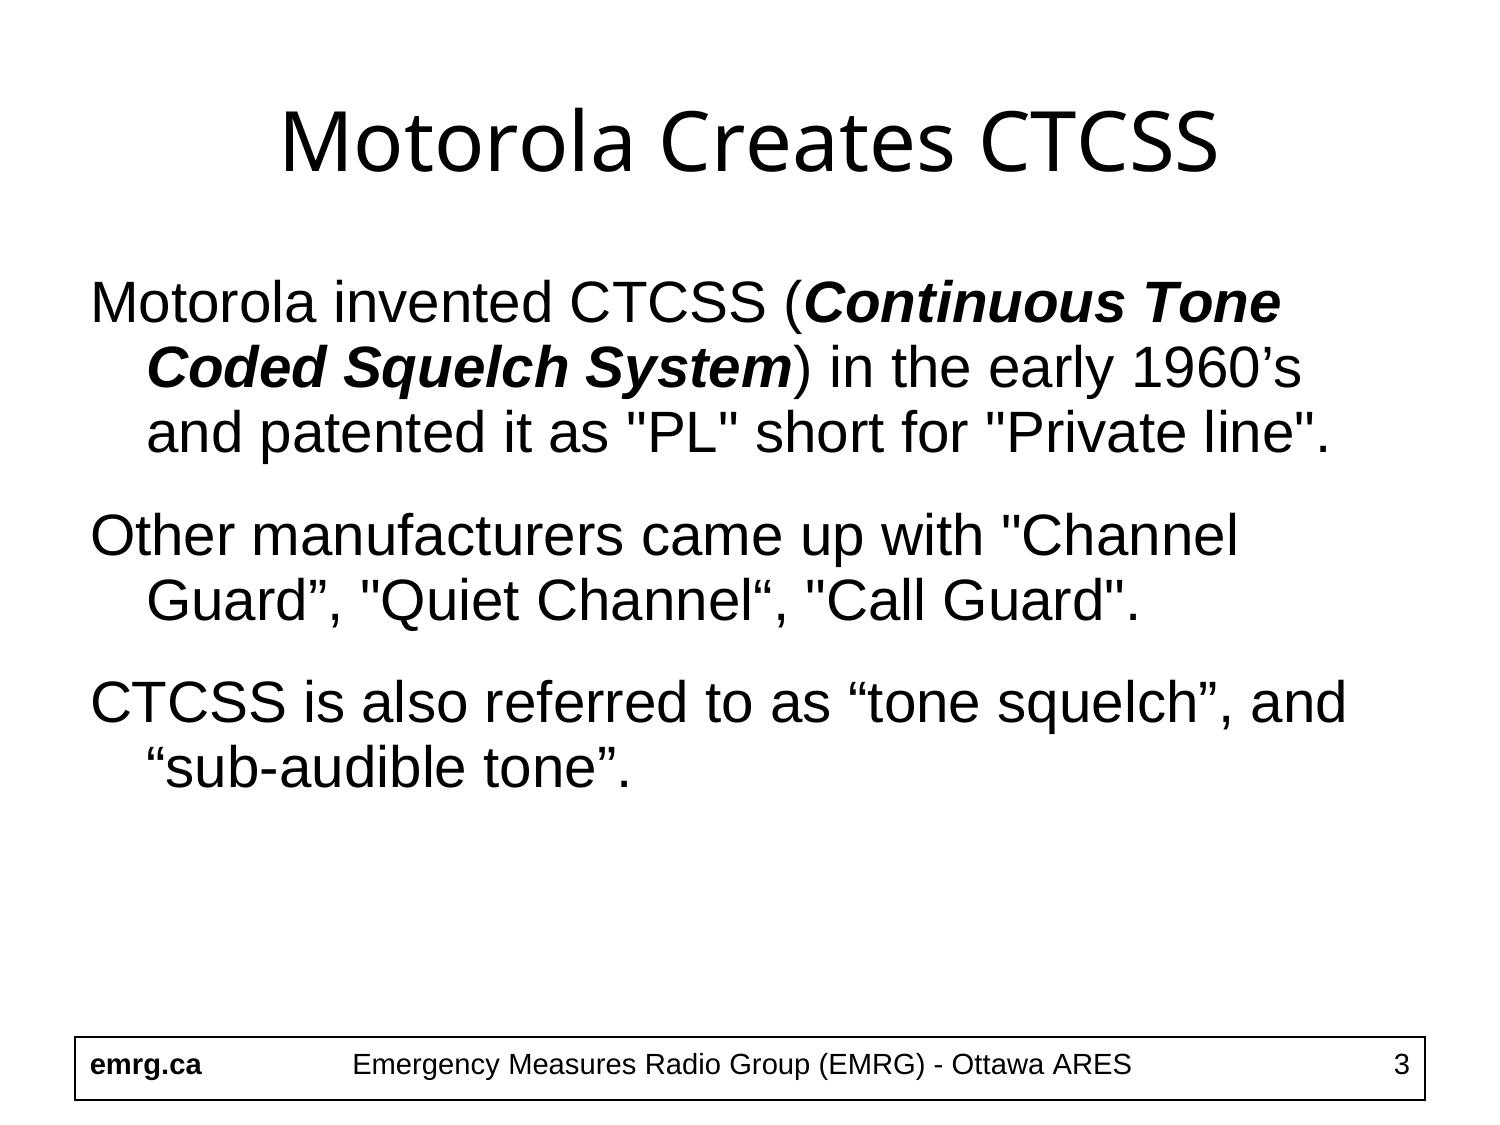

# Motorola Creates CTCSS
Motorola invented CTCSS (Continuous Tone Coded Squelch System) in the early 1960’s and patented it as "PL" short for "Private line".
Other manufacturers came up with "Channel Guard”, "Quiet Channel“, "Call Guard".
CTCSS is also referred to as “tone squelch”, and “sub-audible tone”.
Emergency Measures Radio Group (EMRG) - Ottawa ARES